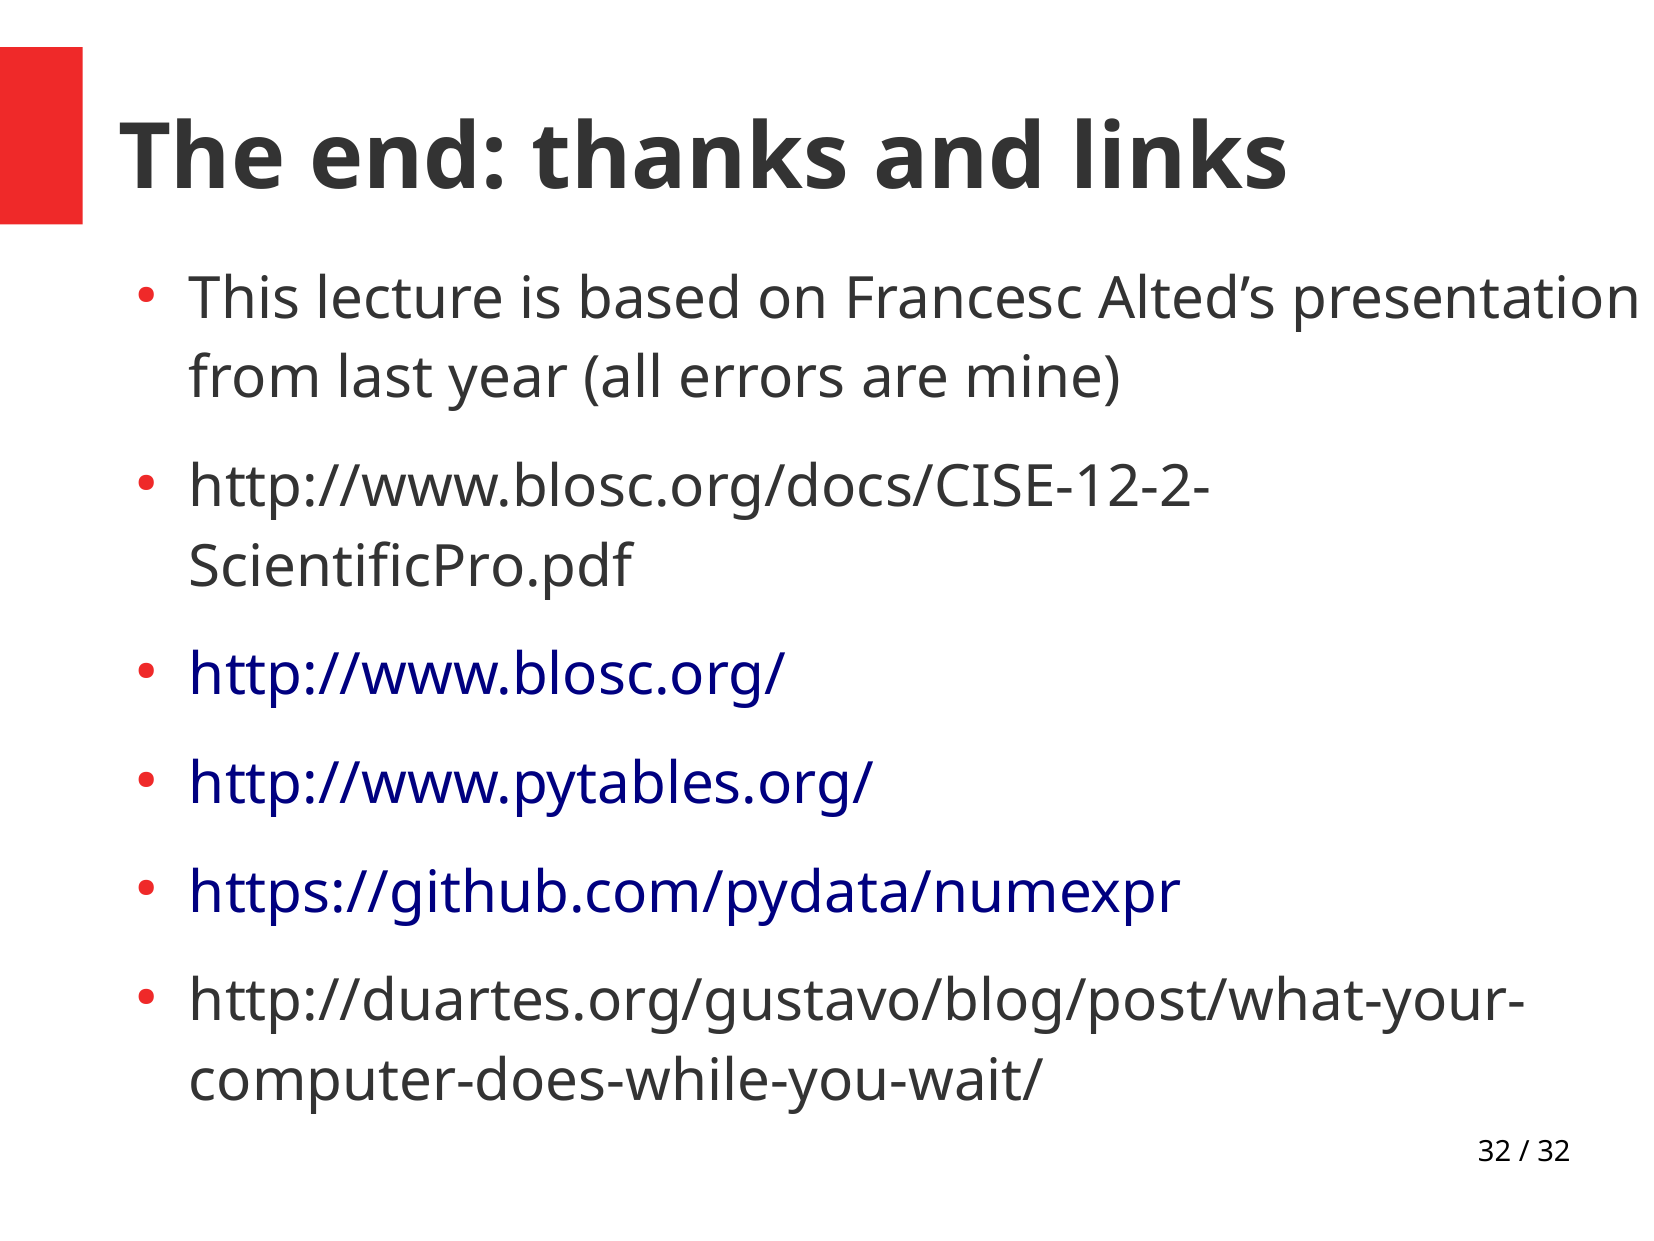

# The end: thanks and links
This lecture is based on Francesc Alted’s presentation from last year (all errors are mine)
http://www.blosc.org/docs/CISE-12-2-ScientificPro.pdf
http://www.blosc.org/
http://www.pytables.org/
https://github.com/pydata/numexpr
http://duartes.org/gustavo/blog/post/what-your-computer-does-while-you-wait/
32